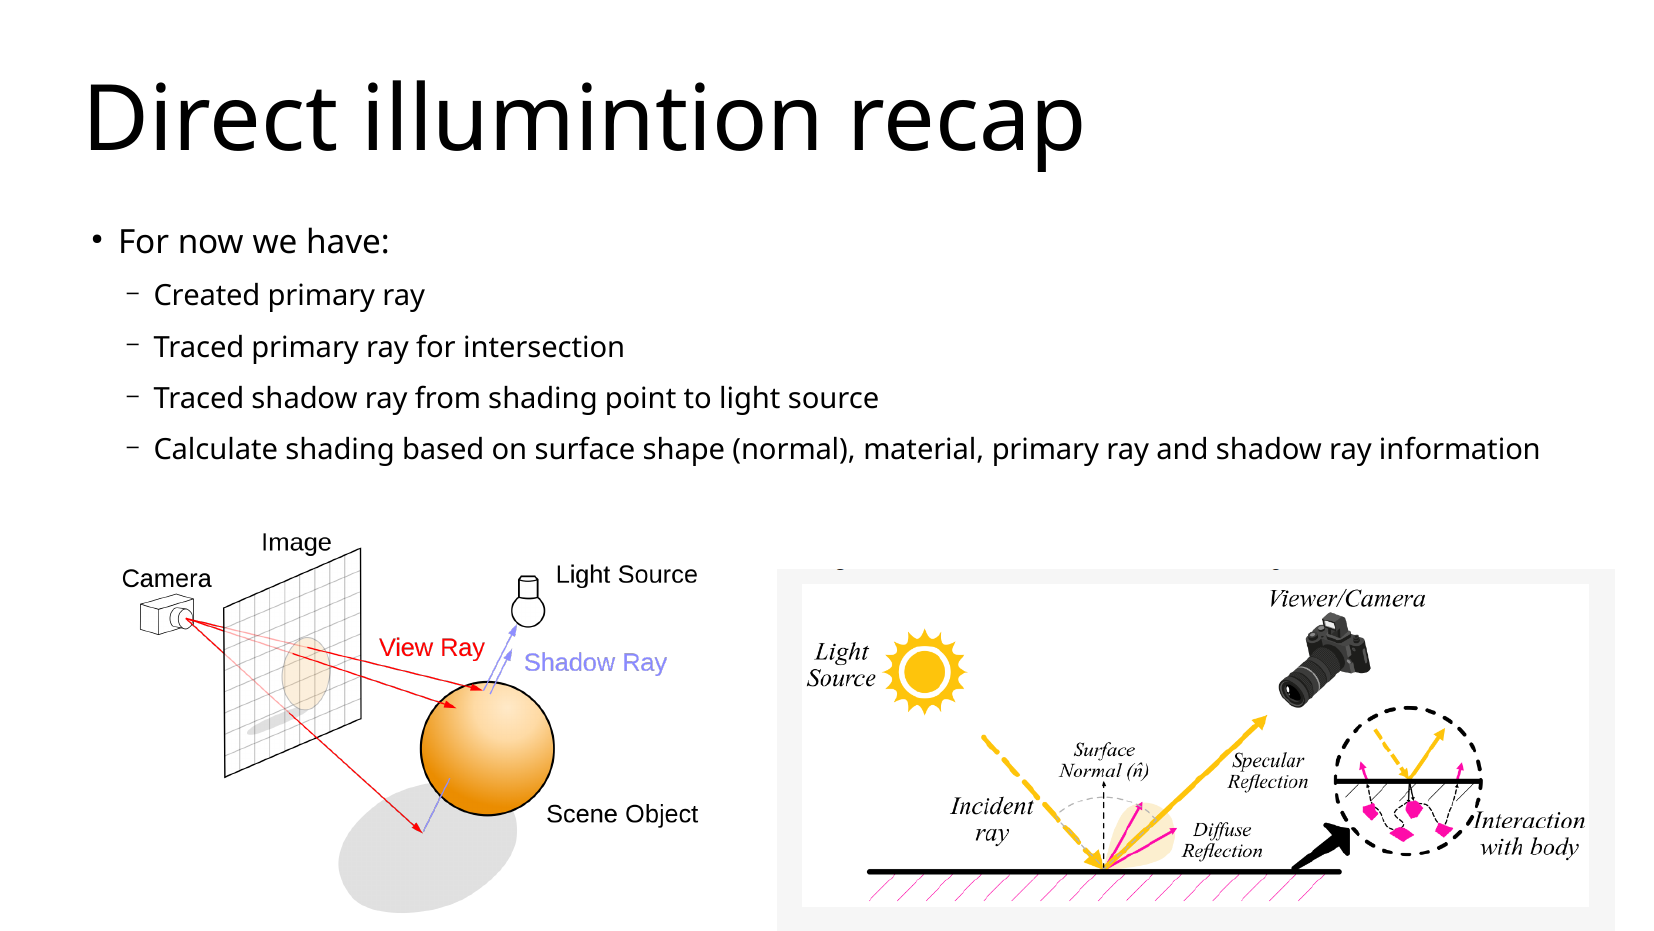

# Direct illumintion recap
For now we have:
Created primary ray
Traced primary ray for intersection
Traced shadow ray from shading point to light source
Calculate shading based on surface shape (normal), material, primary ray and shadow ray information